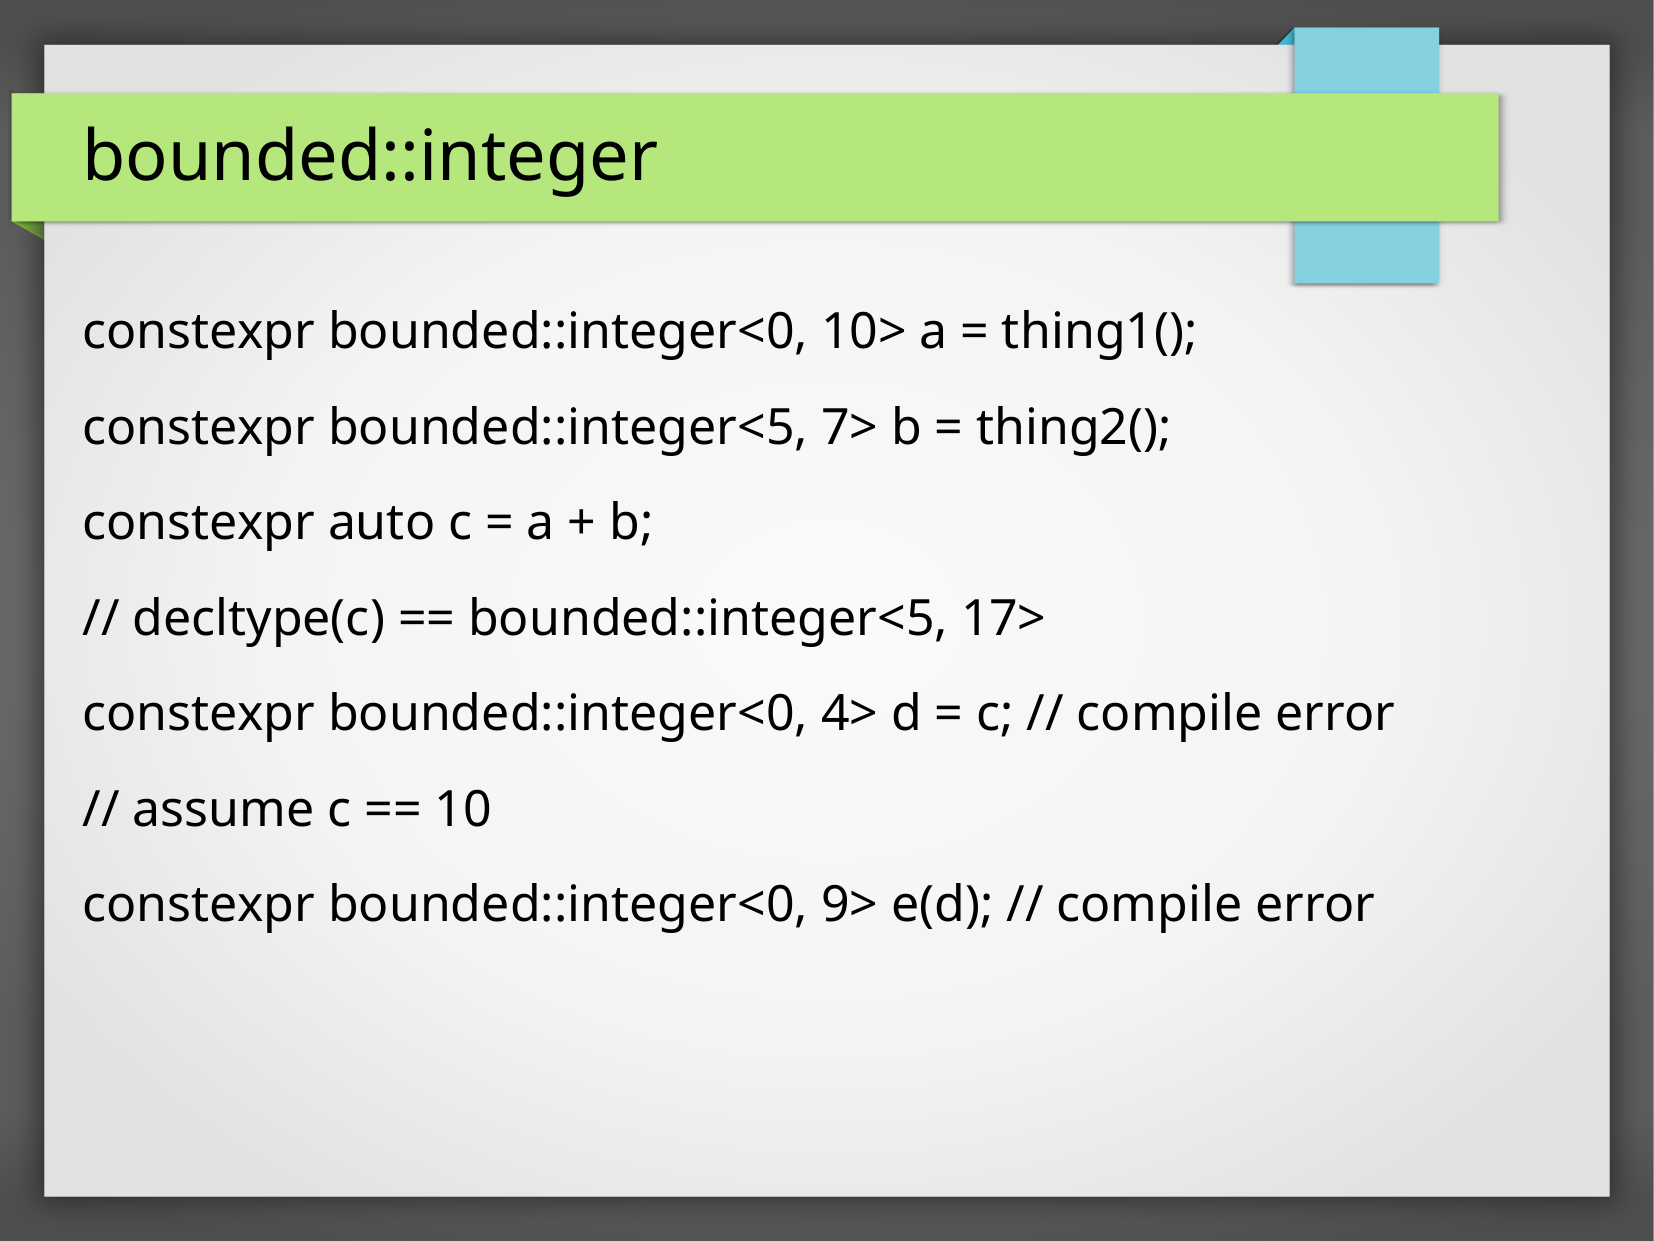

# bounded::integer
constexpr bounded::integer<0, 10> a = thing1();
constexpr bounded::integer<5, 7> b = thing2();
constexpr auto c = a + b;
// decltype(c) == bounded::integer<5, 17>
constexpr bounded::integer<0, 4> d = c; // compile error
// assume c == 10
constexpr bounded::integer<0, 9> e(d); // compile error